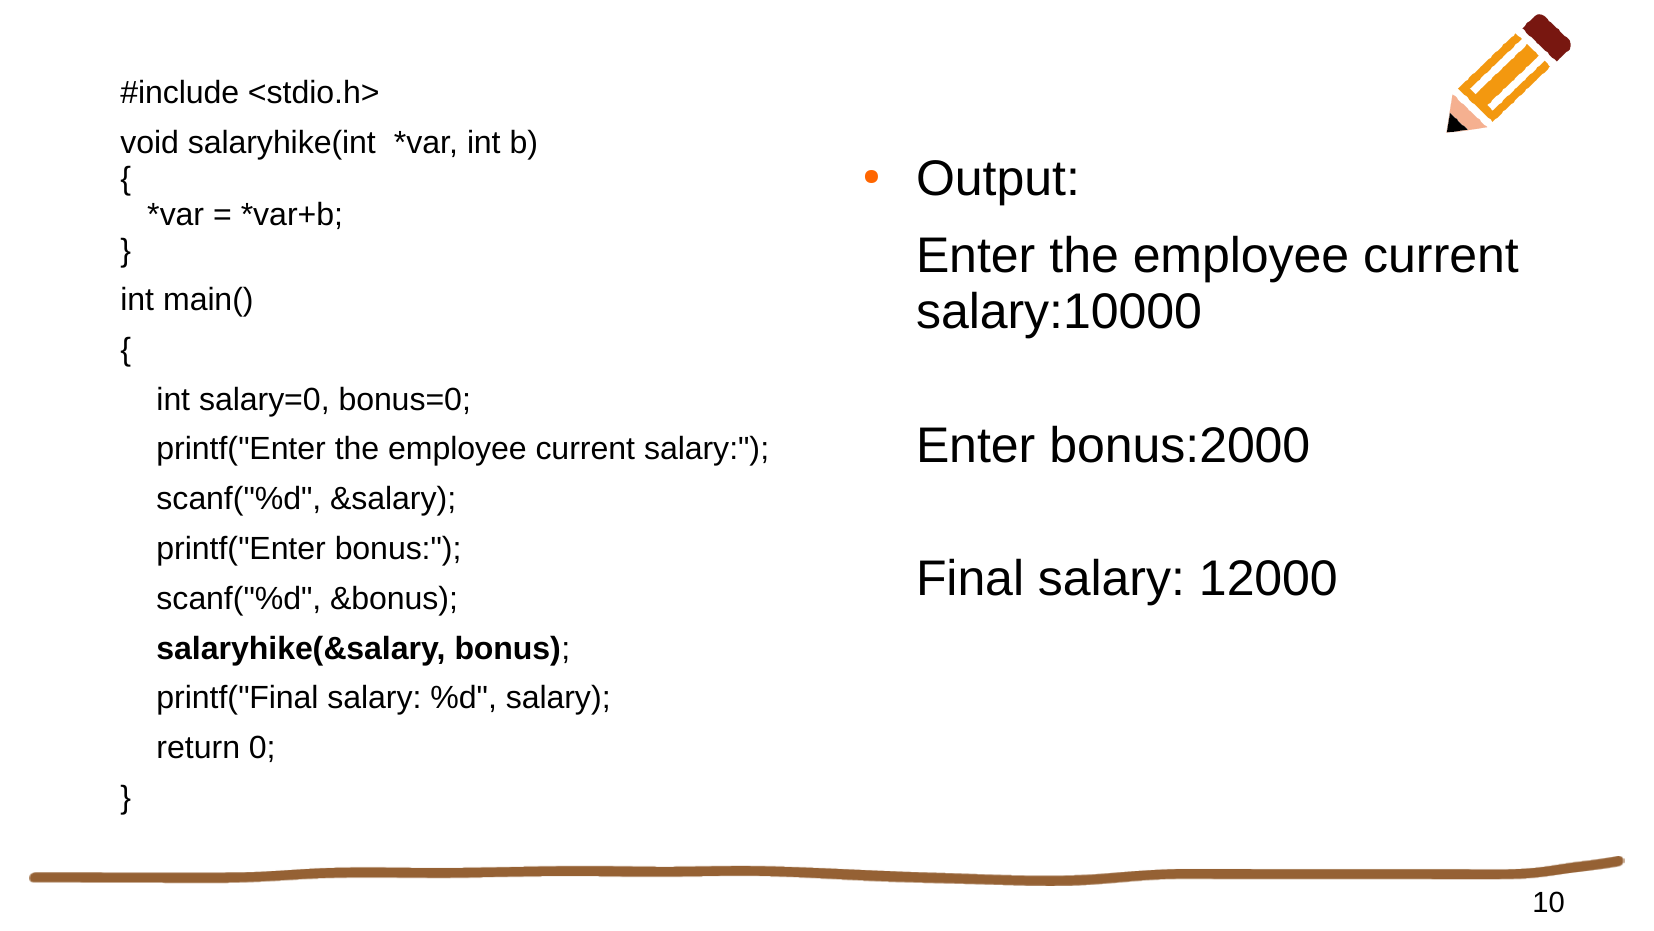

# #include <stdio.h>
void salaryhike(int *var, int b)
{
 *var = *var+b;
}
int main()
{
 int salary=0, bonus=0;
 printf("Enter the employee current salary:");
 scanf("%d", &salary);
 printf("Enter bonus:");
 scanf("%d", &bonus);
 salaryhike(&salary, bonus);
 printf("Final salary: %d", salary);
 return 0;
}
Output:
Enter the employee current salary:10000
Enter bonus:2000
Final salary: 12000
10